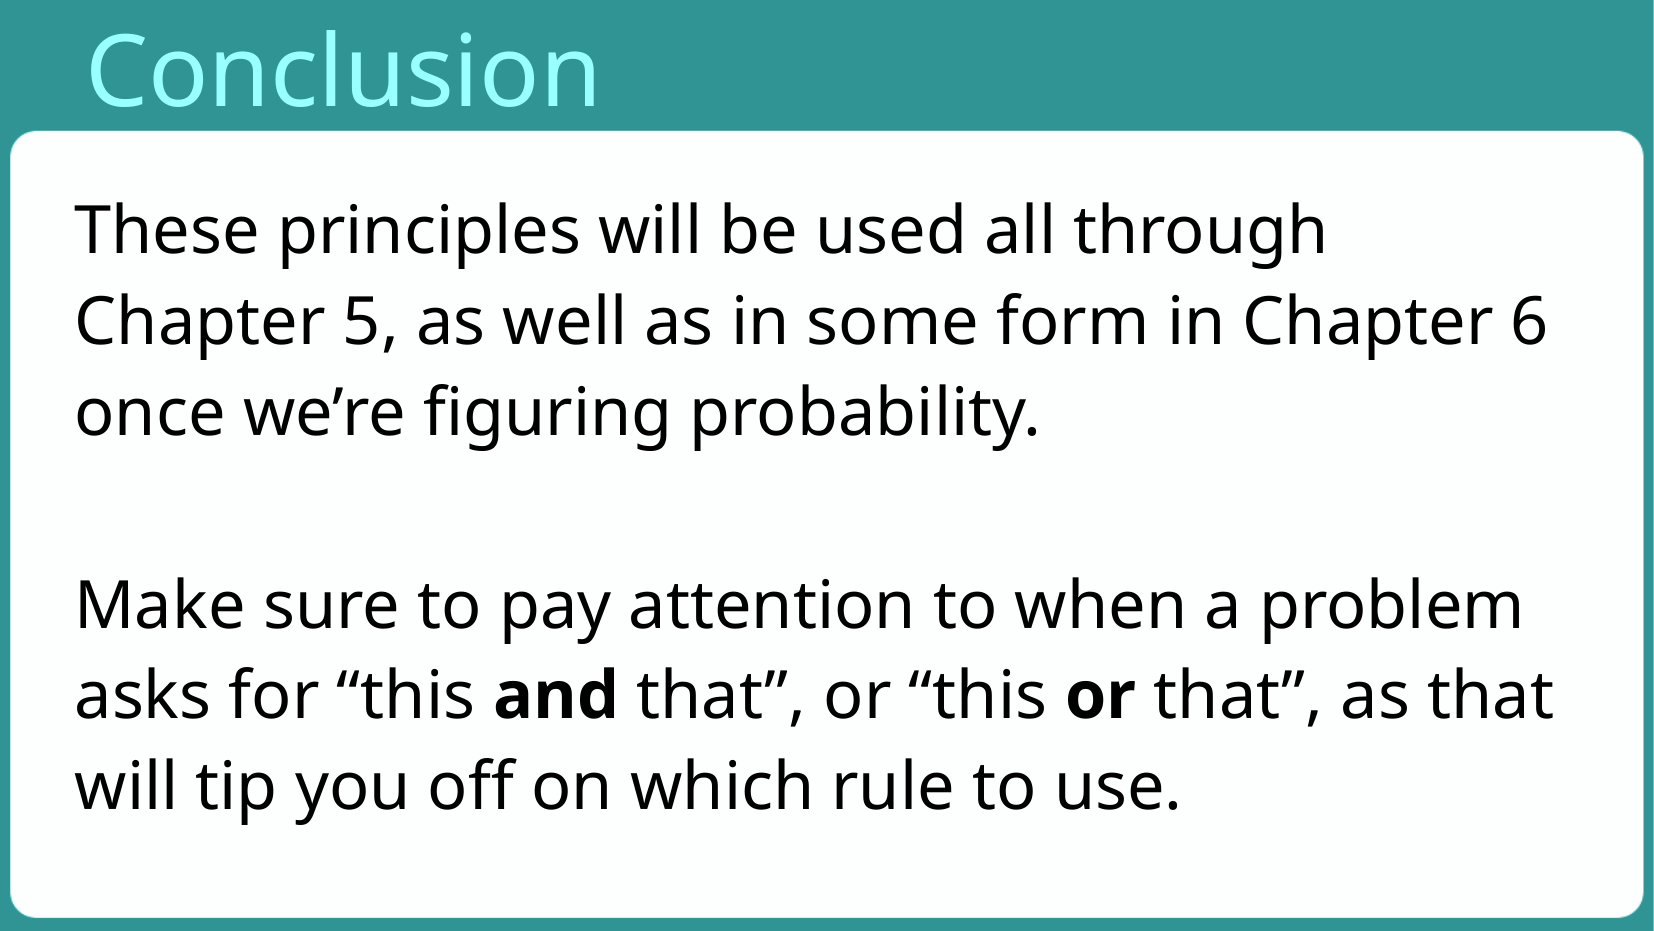

# Conclusion
These principles will be used all through Chapter 5, as well as in some form in Chapter 6 once we’re figuring probability.
Make sure to pay attention to when a problem asks for “this and that”, or “this or that”, as that will tip you off on which rule to use.